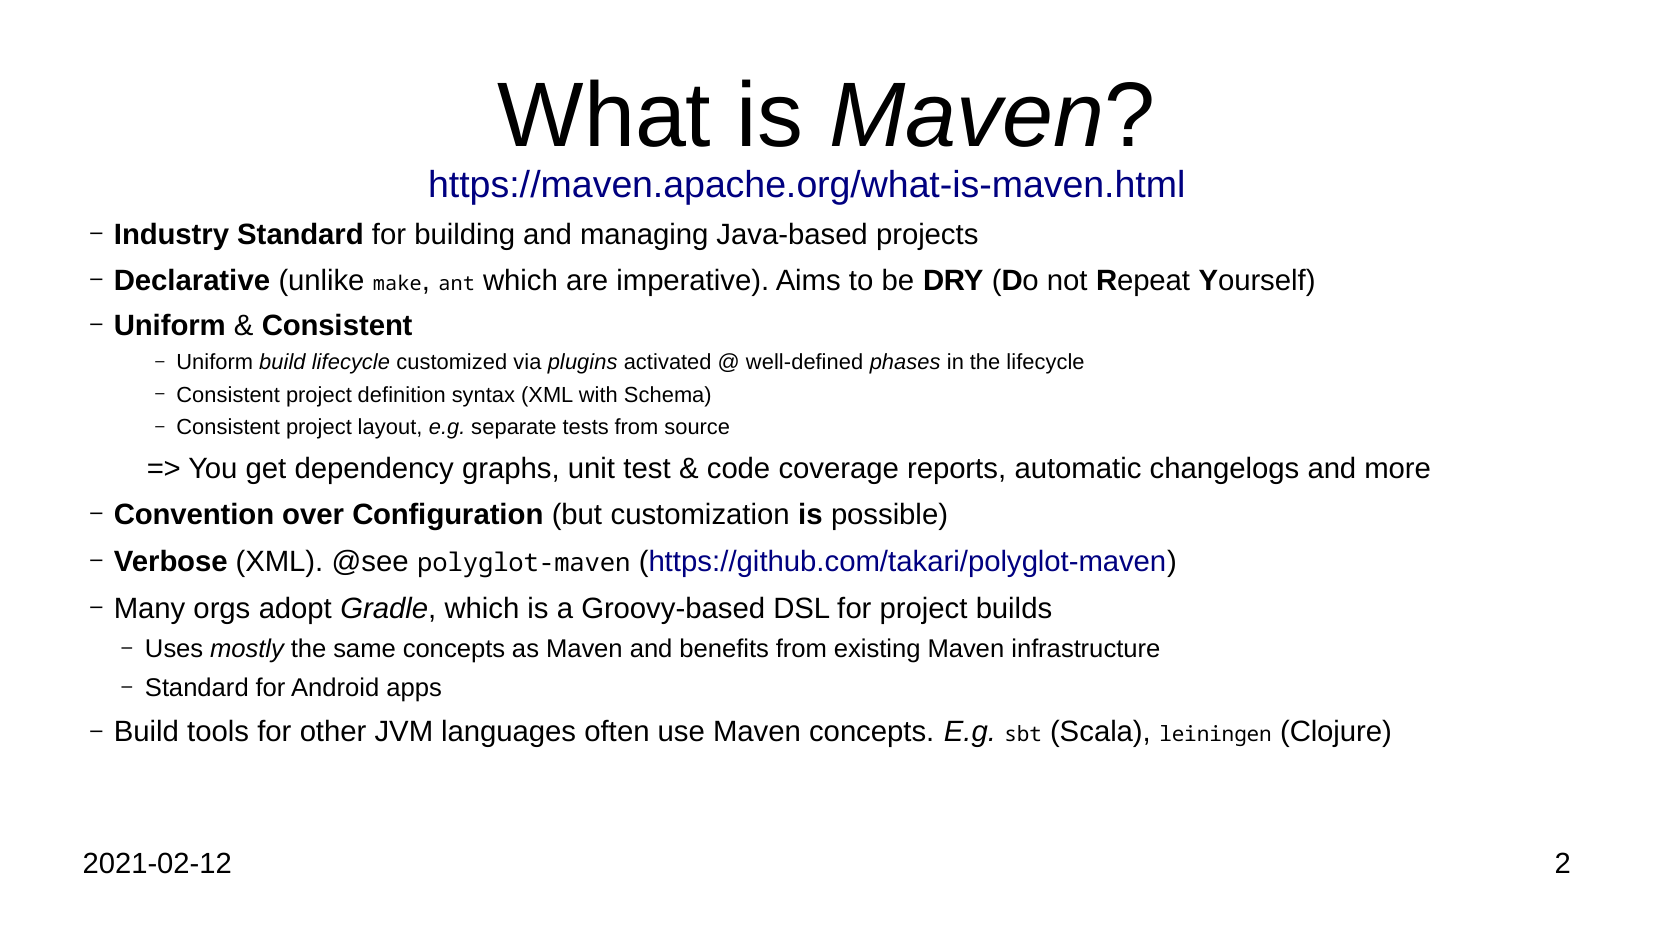

# What is Maven?
https://maven.apache.org/what-is-maven.html
Industry Standard for building and managing Java-based projects
Declarative (unlike make, ant which are imperative). Aims to be DRY (Do not Repeat Yourself)
Uniform & Consistent
Uniform build lifecycle customized via plugins activated @ well-defined phases in the lifecycle
Consistent project definition syntax (XML with Schema)
Consistent project layout, e.g. separate tests from source
 => You get dependency graphs, unit test & code coverage reports, automatic changelogs and more
Convention over Configuration (but customization is possible)
Verbose (XML). @see polyglot-maven (https://github.com/takari/polyglot-maven)
Many orgs adopt Gradle, which is a Groovy-based DSL for project builds
Uses mostly the same concepts as Maven and benefits from existing Maven infrastructure
Standard for Android apps
Build tools for other JVM languages often use Maven concepts. E.g. sbt (Scala), leiningen (Clojure)
2021-02-12
2